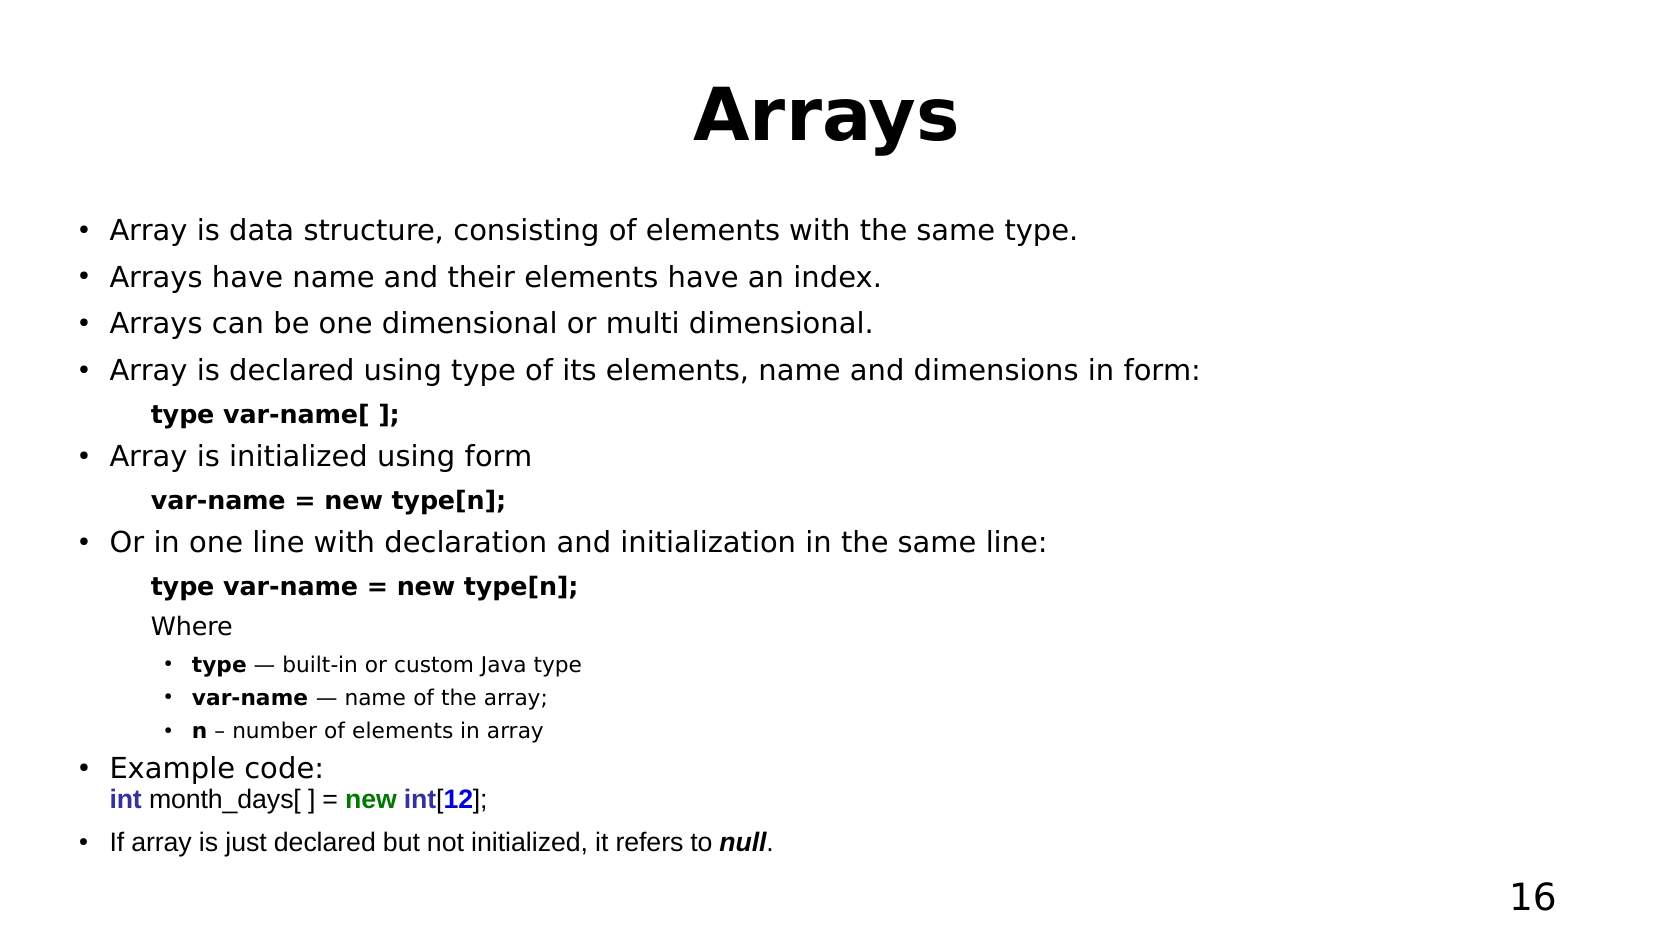

# Arrays
Array is data structure, consisting of elements with the same type.
Arrays have name and their elements have an index.
Arrays can be one dimensional or multi dimensional.
Array is declared using type of its elements, name and dimensions in form:
type var-name[ ];
Array is initialized using form
var-name = new type[n];
Or in one line with declaration and initialization in the same line:
type var-name = new type[n];
Where
type — built-in or custom Java type
var-name — name of the array;
n – number of elements in array
Example code:
int month_days[ ] = new int[12];
If array is just declared but not initialized, it refers to null.